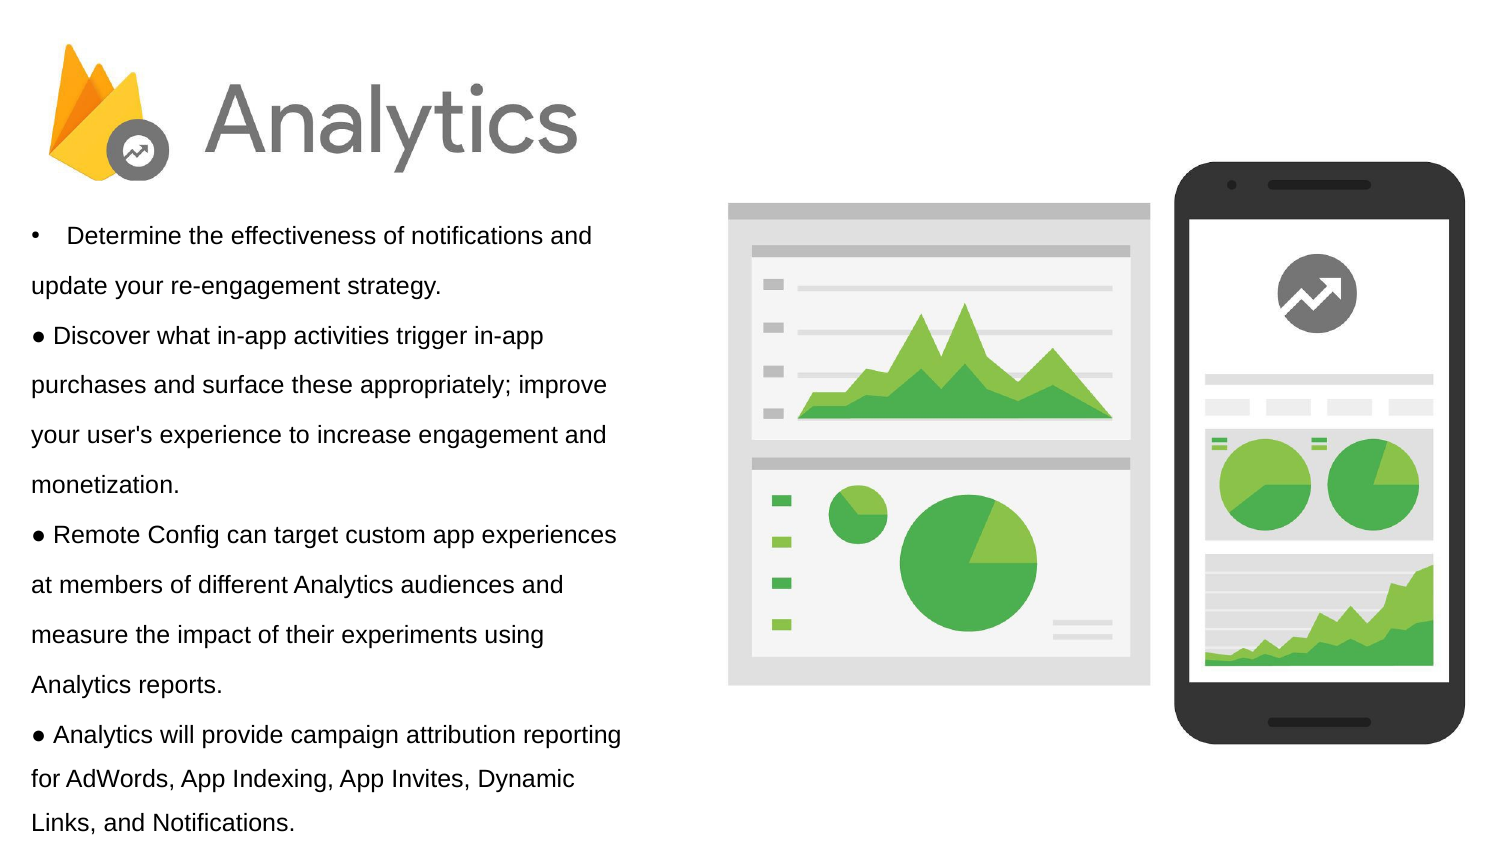

Determine the effectiveness of notifications and
update your re-engagement strategy.
● Discover what in-app activities trigger in-app
purchases and surface these appropriately; improve
your user's experience to increase engagement and
monetization.
● Remote Config can target custom app experiences
at members of different Analytics audiences and
measure the impact of their experiments using
Analytics reports.
● Analytics will provide campaign attribution reporting
for AdWords, App Indexing, App Invites, Dynamic
Links, and Notifications.